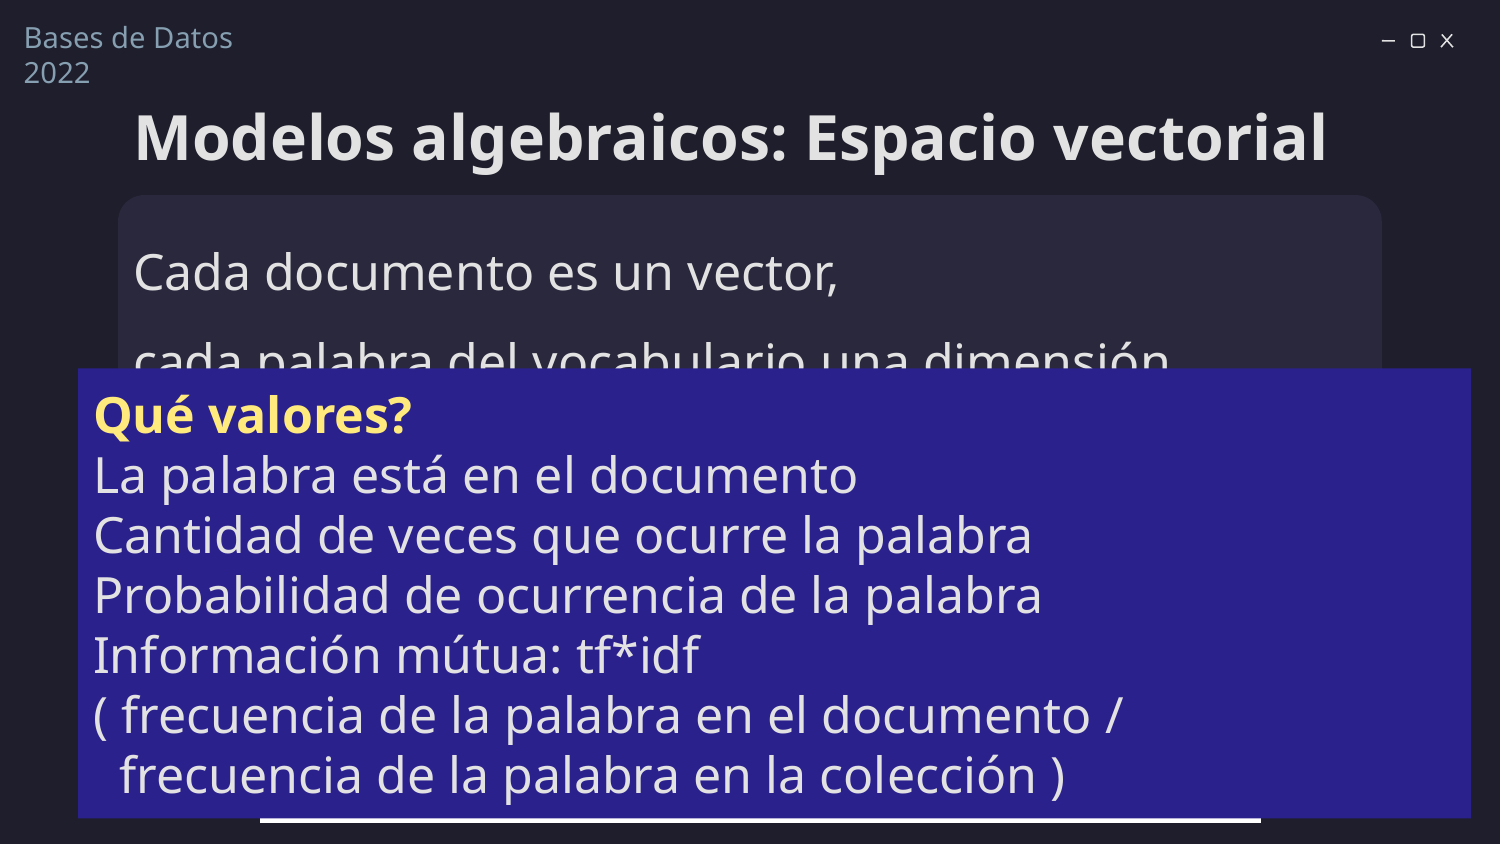

# Modelos algebraicos: Espacio vectorial
Cada documento es un vector,
cada palabra del vocabulario una dimensión
Qué valores?
La palabra está en el documento
Cantidad de veces que ocurre la palabra
Probabilidad de ocurrencia de la palabra
Información mútua: tf*idf
( frecuencia de la palabra en el documento /
 frecuencia de la palabra en la colección )